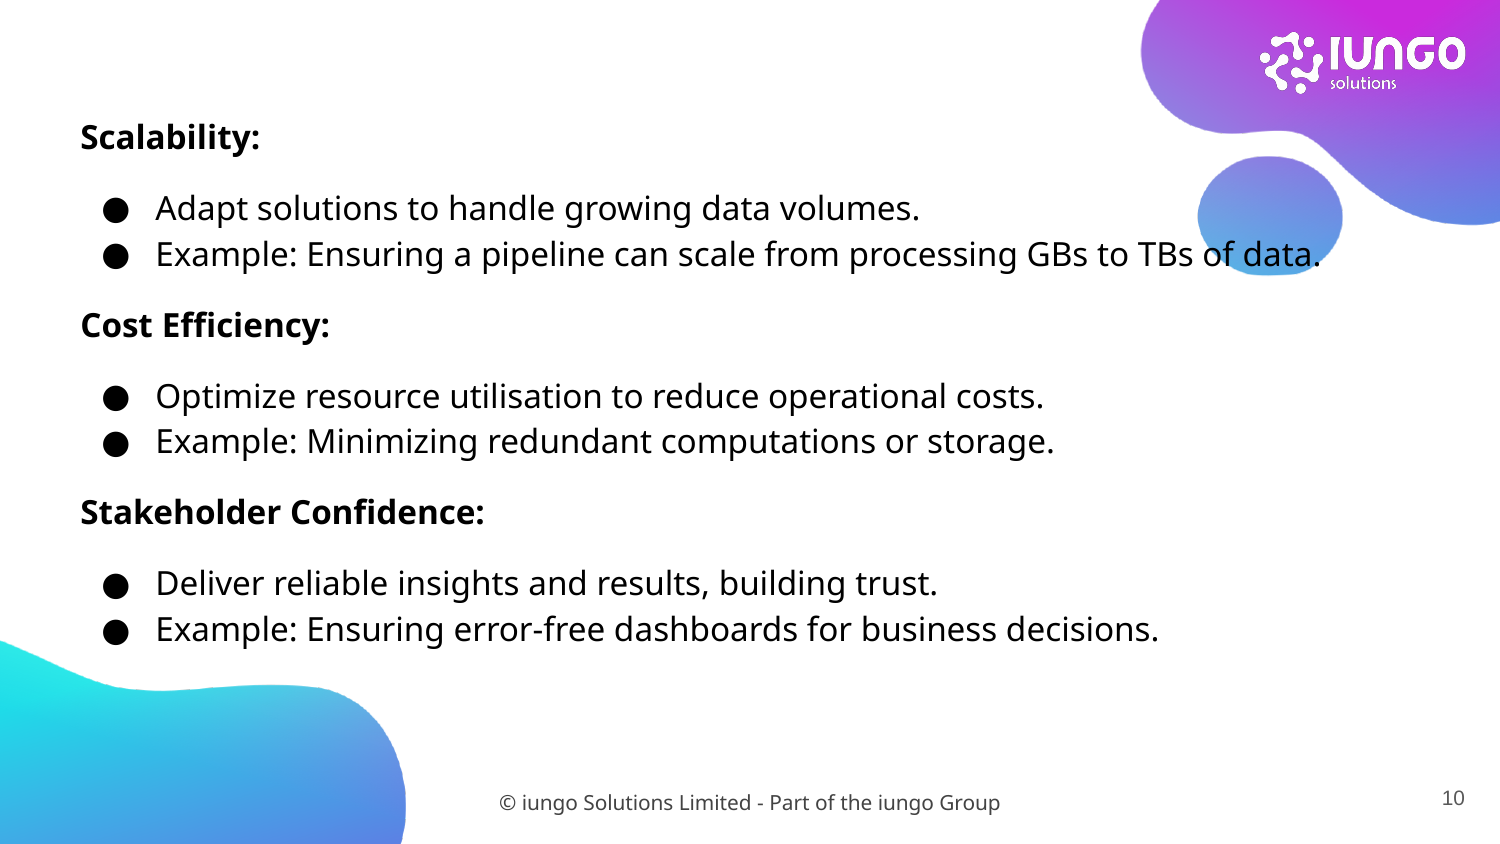

# Scalability:
Adapt solutions to handle growing data volumes.
Example: Ensuring a pipeline can scale from processing GBs to TBs of data.
Cost Efficiency:
Optimize resource utilisation to reduce operational costs.
Example: Minimizing redundant computations or storage.
Stakeholder Confidence:
Deliver reliable insights and results, building trust.
Example: Ensuring error-free dashboards for business decisions.